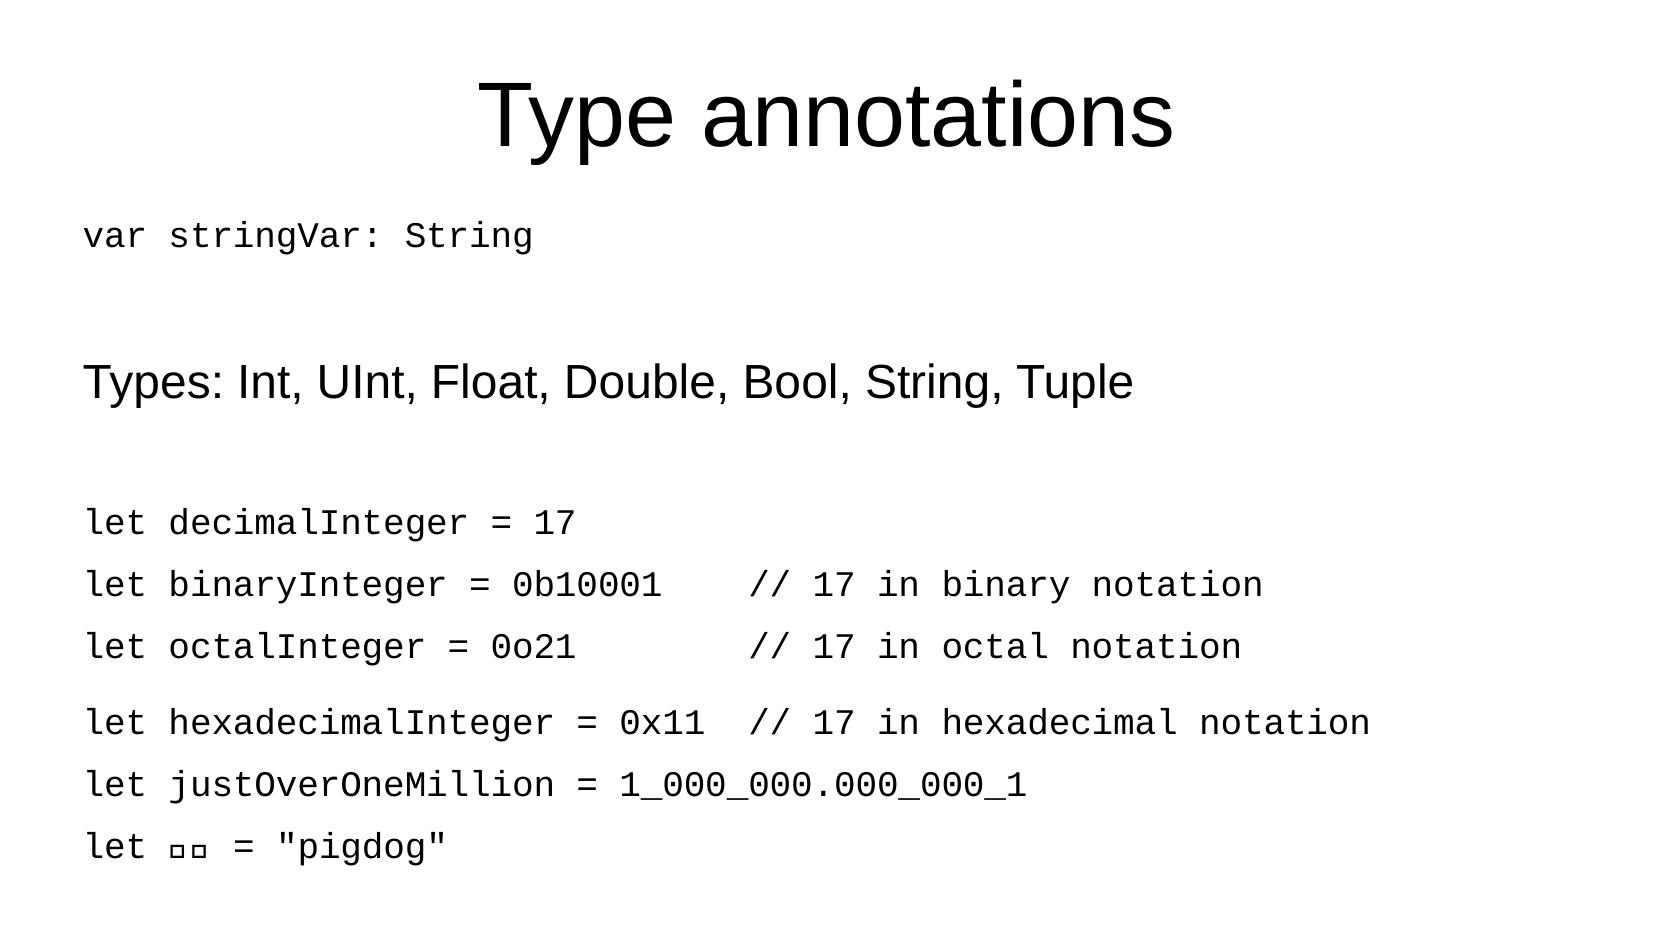

# Type annotations
var stringVar: String
Types: Int, UInt, Float, Double, Bool, String, Tuple
let decimalInteger = 17
let binaryInteger = 0b10001 // 17 in binary notation
let octalInteger = 0o21 // 17 in octal notation
let hexadecimalInteger = 0x11 // 17 in hexadecimal notation
let justOverOneMillion = 1_000_000.000_000_1
let 🐷🐶 = "pigdog"